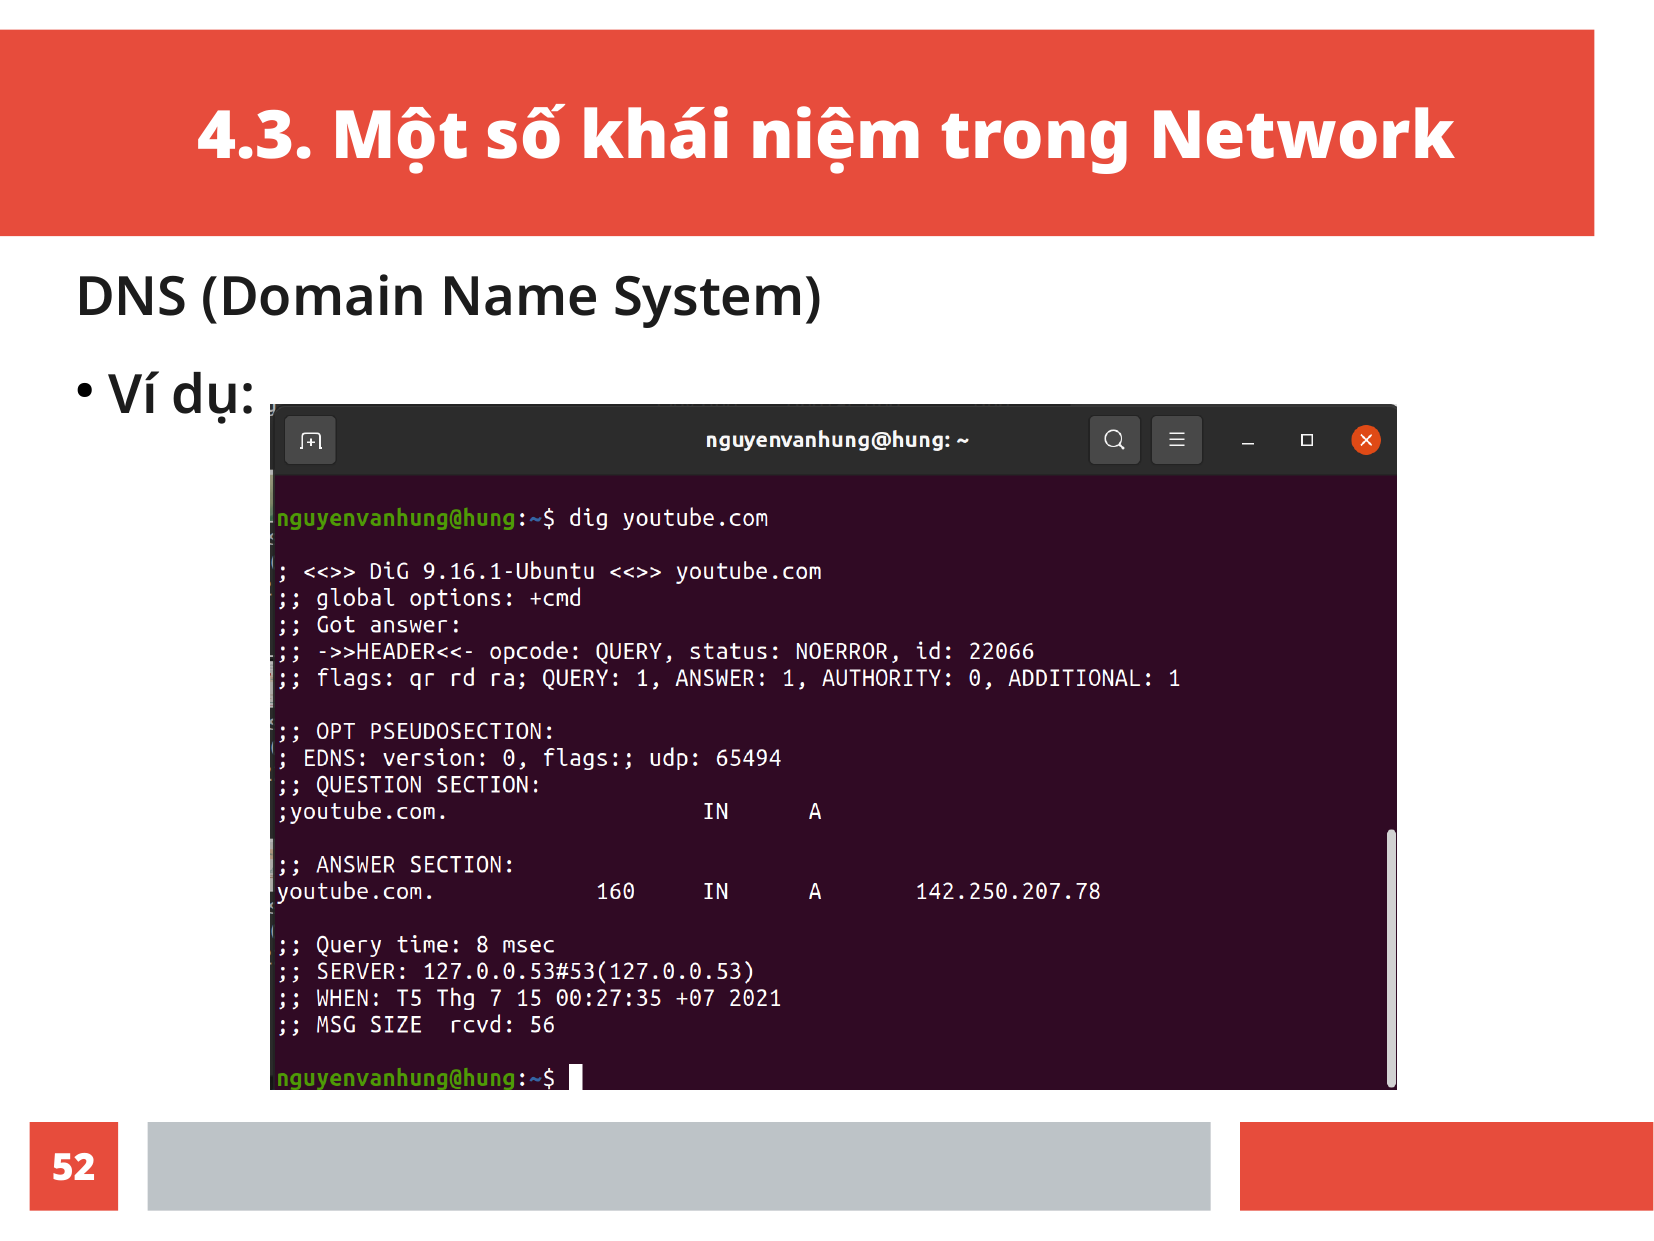

# 4.3. Một số khái niệm trong Network
DNS (Domain Name System)
 Ví dụ:
52